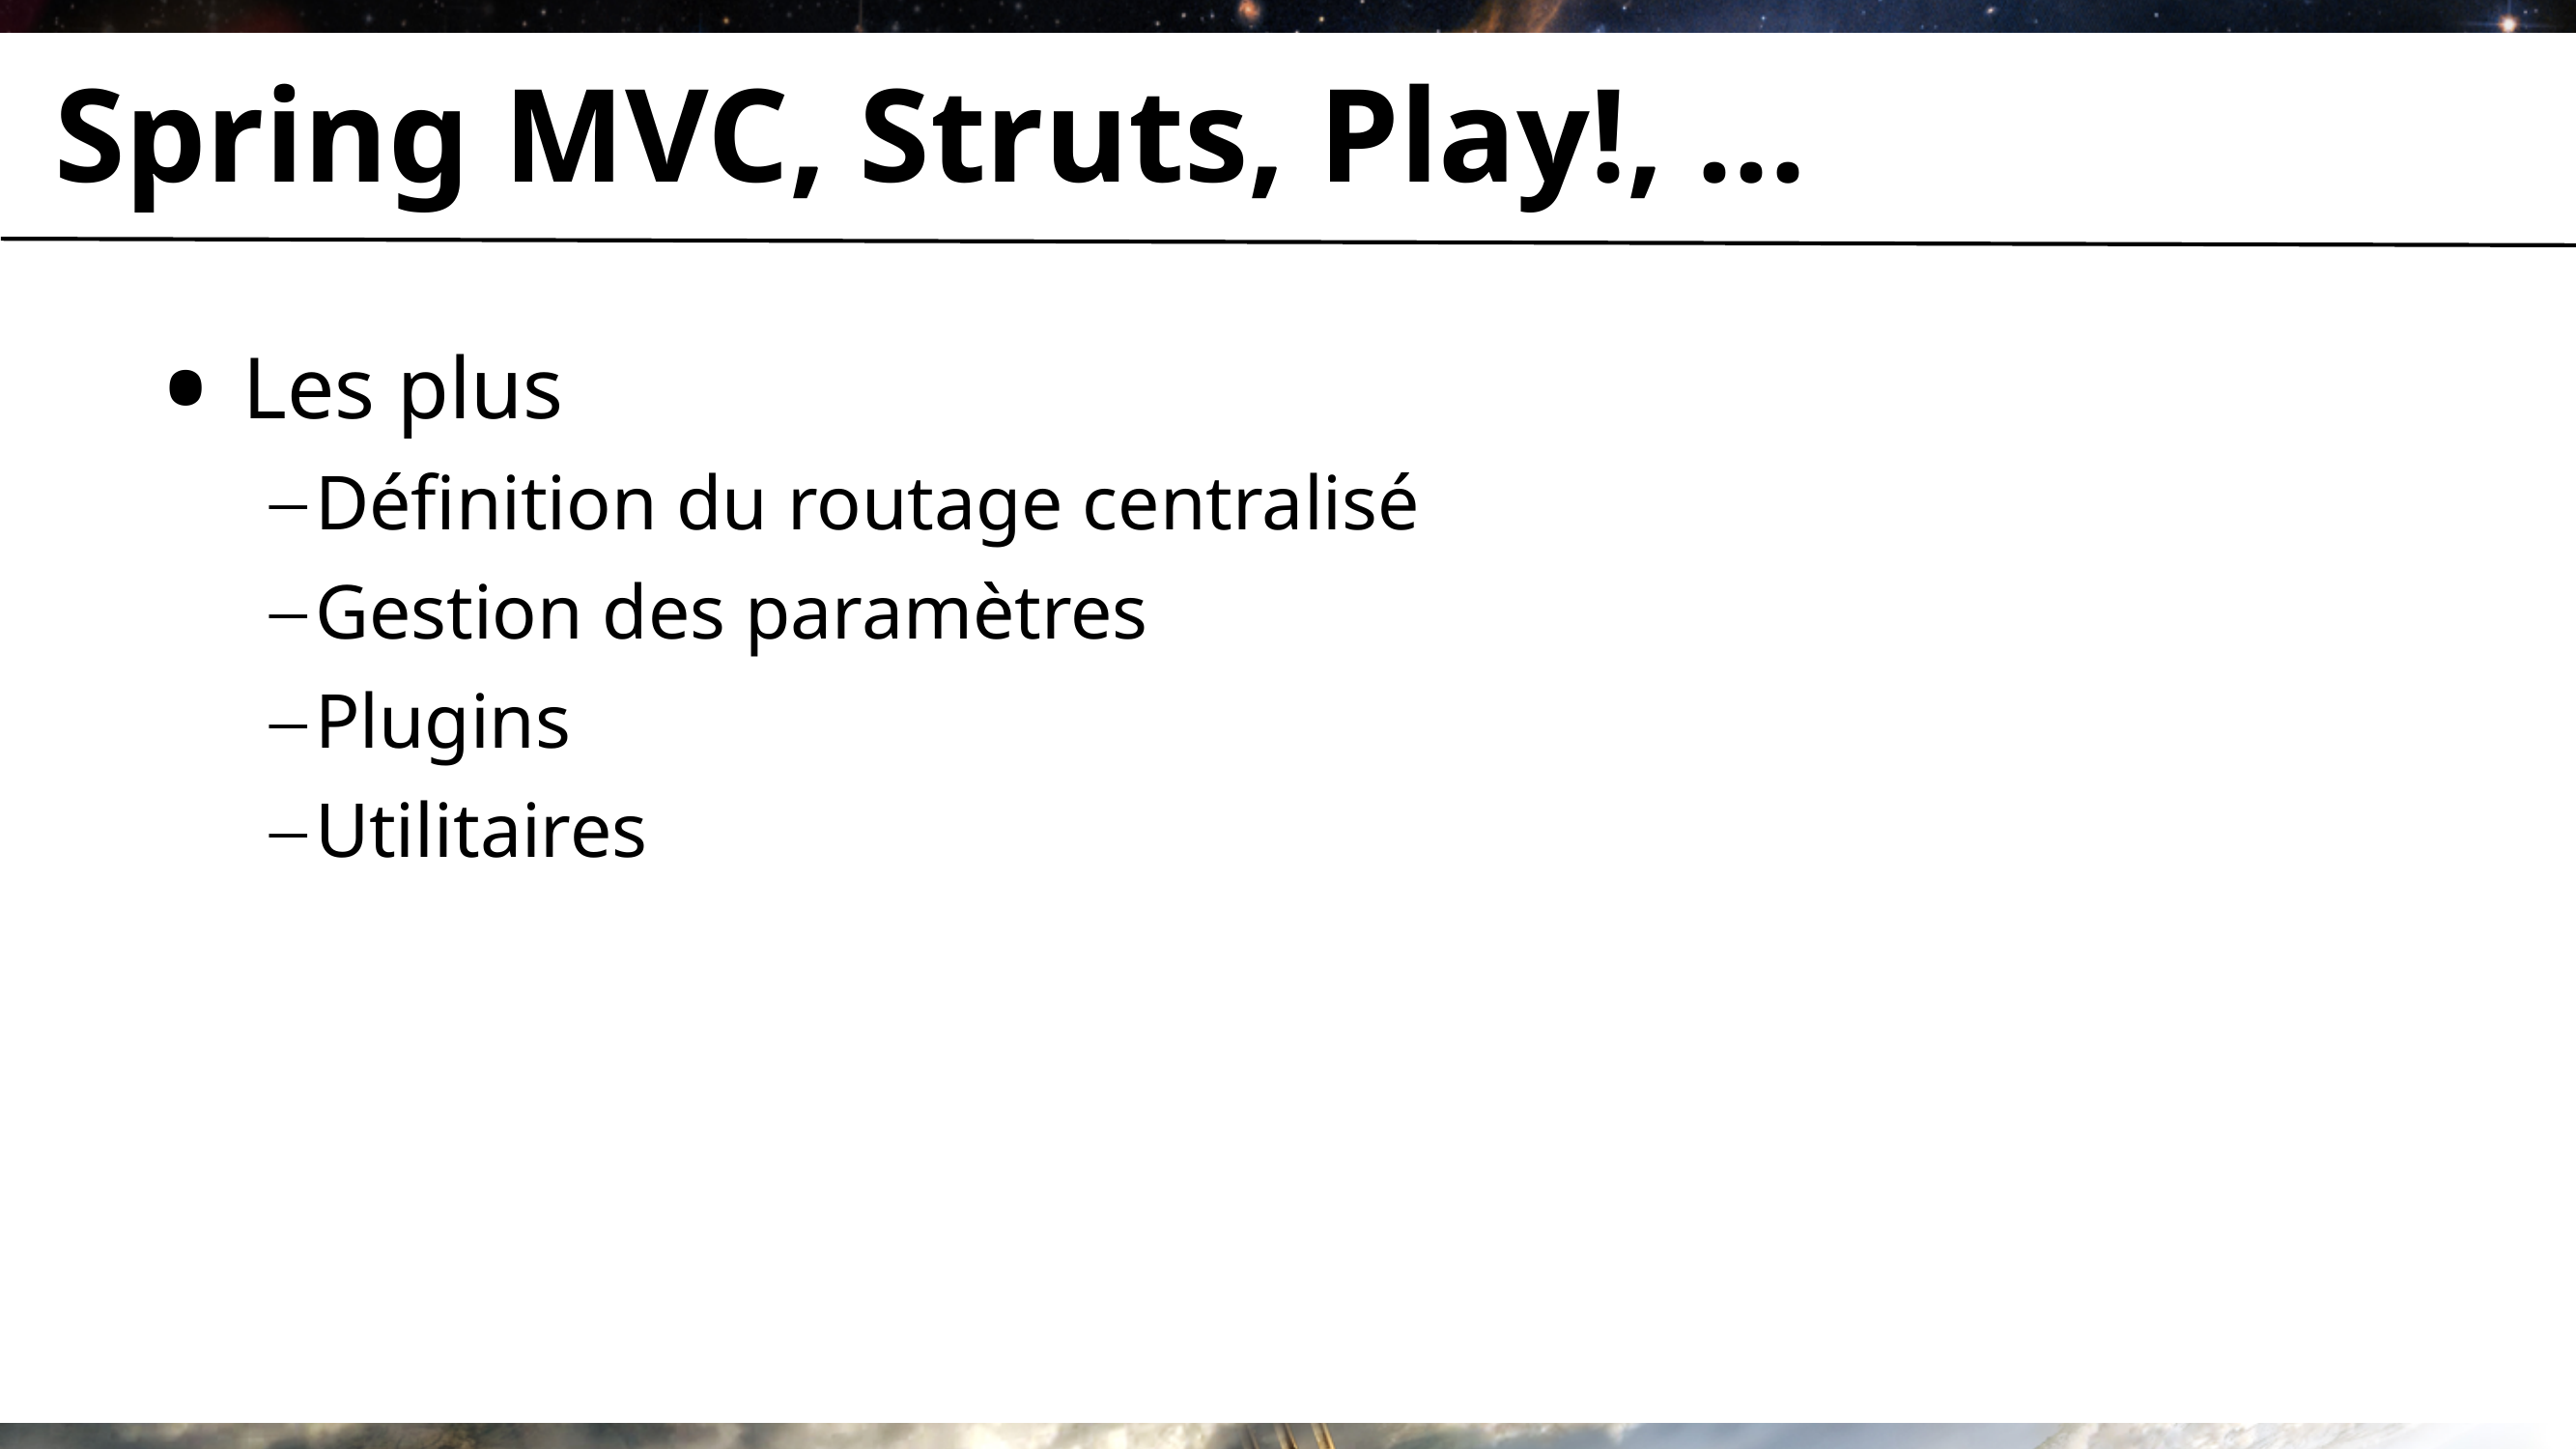

# Spring MVC, Struts, Play!, ...
Les plus
Définition du routage centralisé
Gestion des paramètres
Plugins
Utilitaires